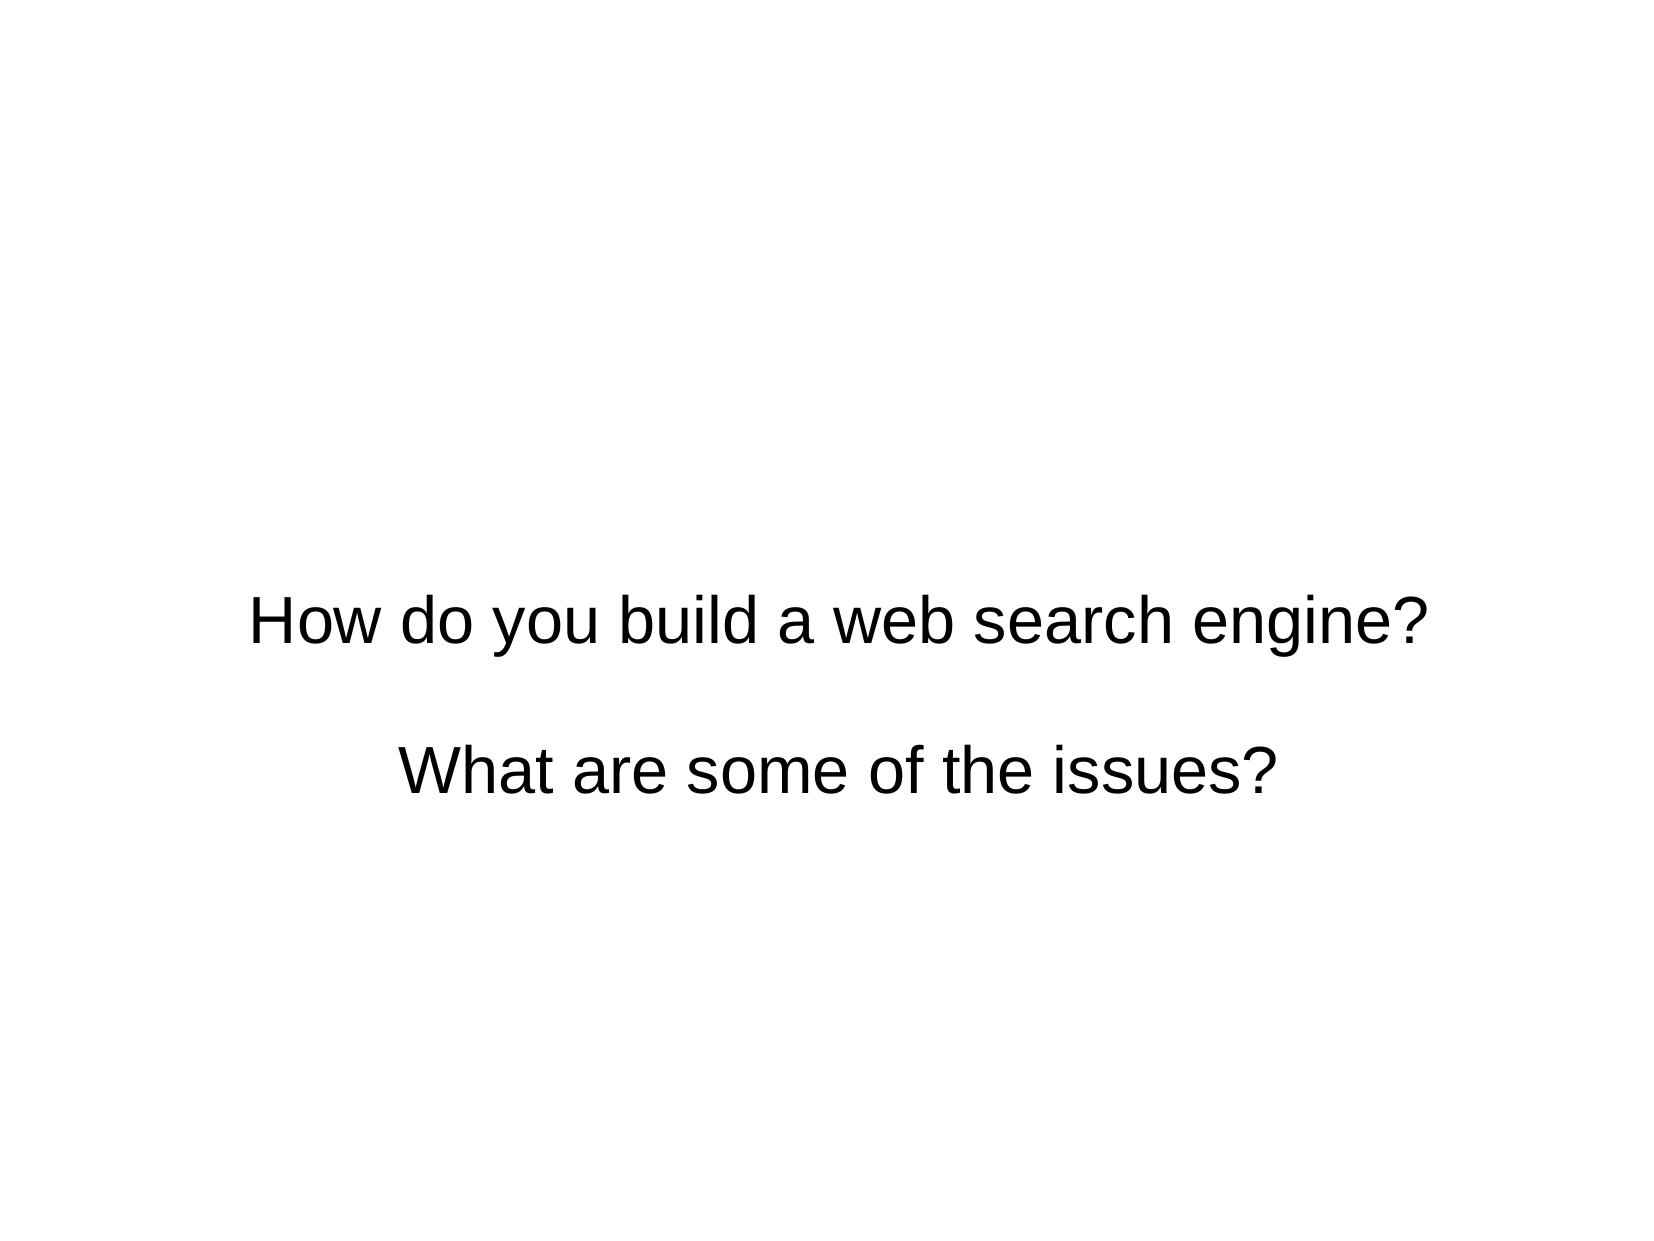

#
How do you build a web search engine?
What are some of the issues?